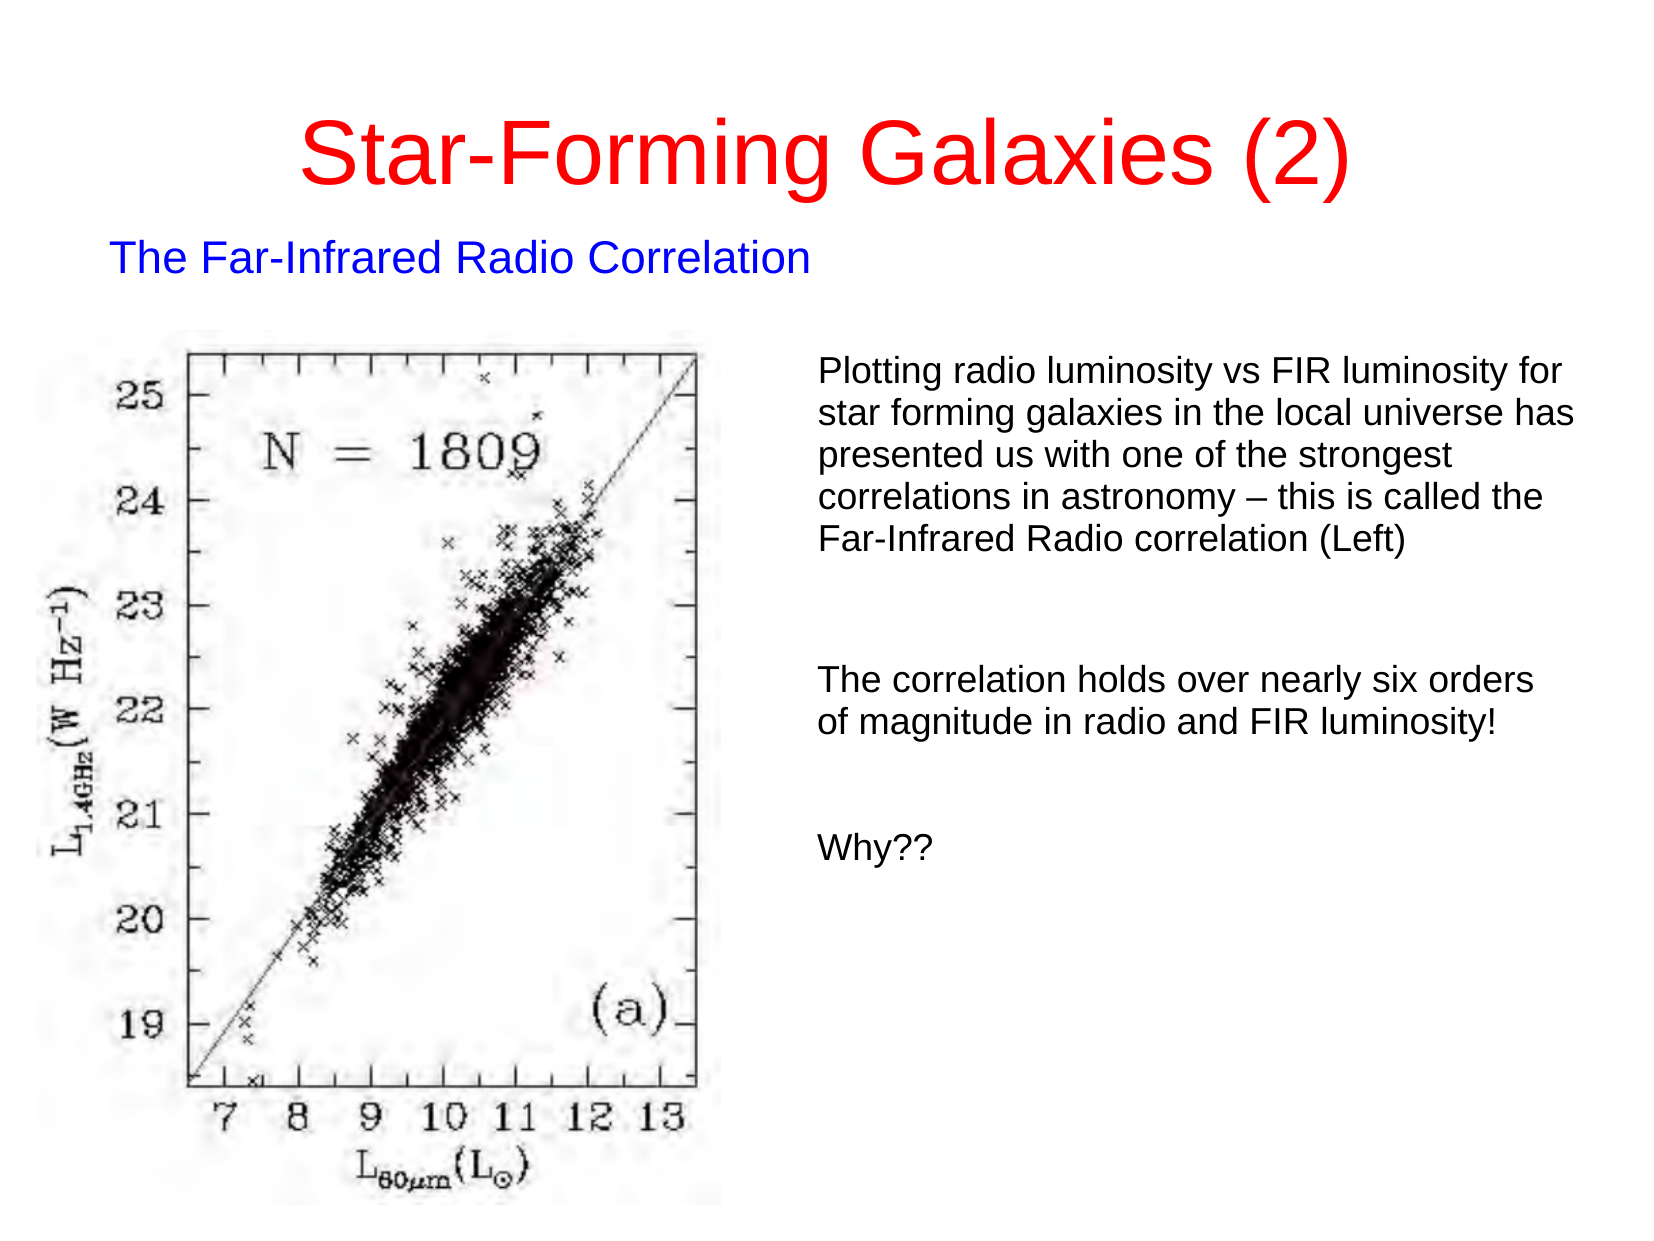

# Star-Forming Galaxies (2)
The Far-Infrared Radio Correlation
Plotting radio luminosity vs FIR luminosity for star forming galaxies in the local universe has presented us with one of the strongest correlations in astronomy – this is called the Far-Infrared Radio correlation (Left)
The correlation holds over nearly six orders of magnitude in radio and FIR luminosity!
Why??